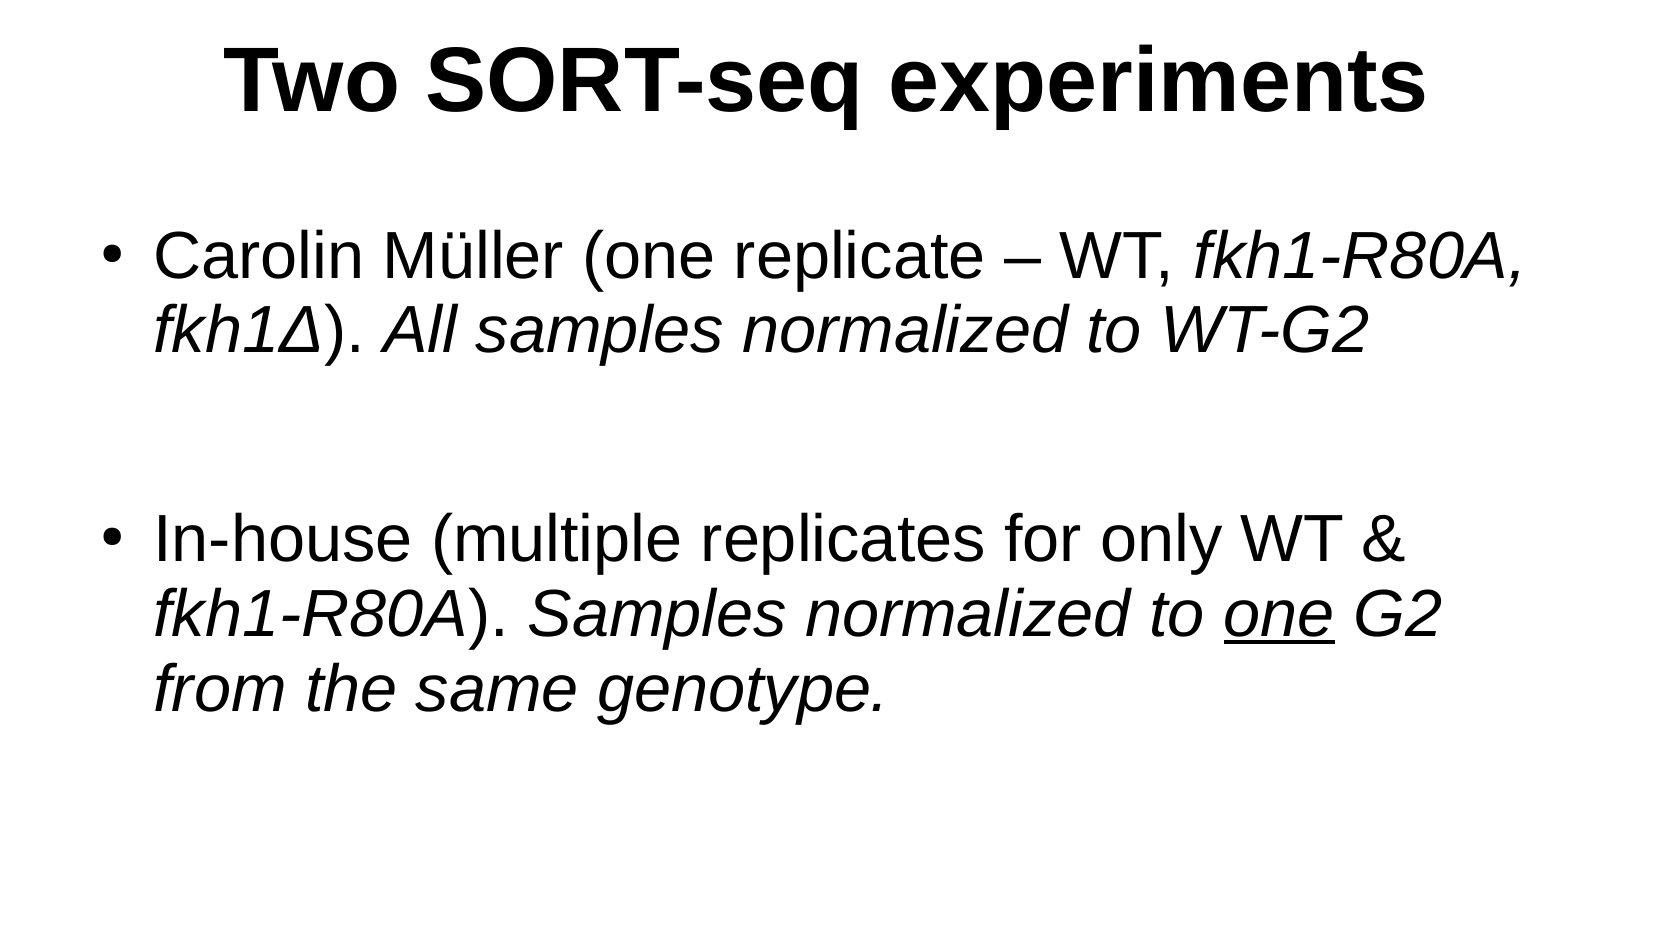

# Two SORT-seq experiments
Carolin Müller (one replicate – WT, fkh1-R80A, fkh1Δ). All samples normalized to WT-G2
In-house (multiple replicates for only WT & fkh1-R80A). Samples normalized to one G2 from the same genotype.